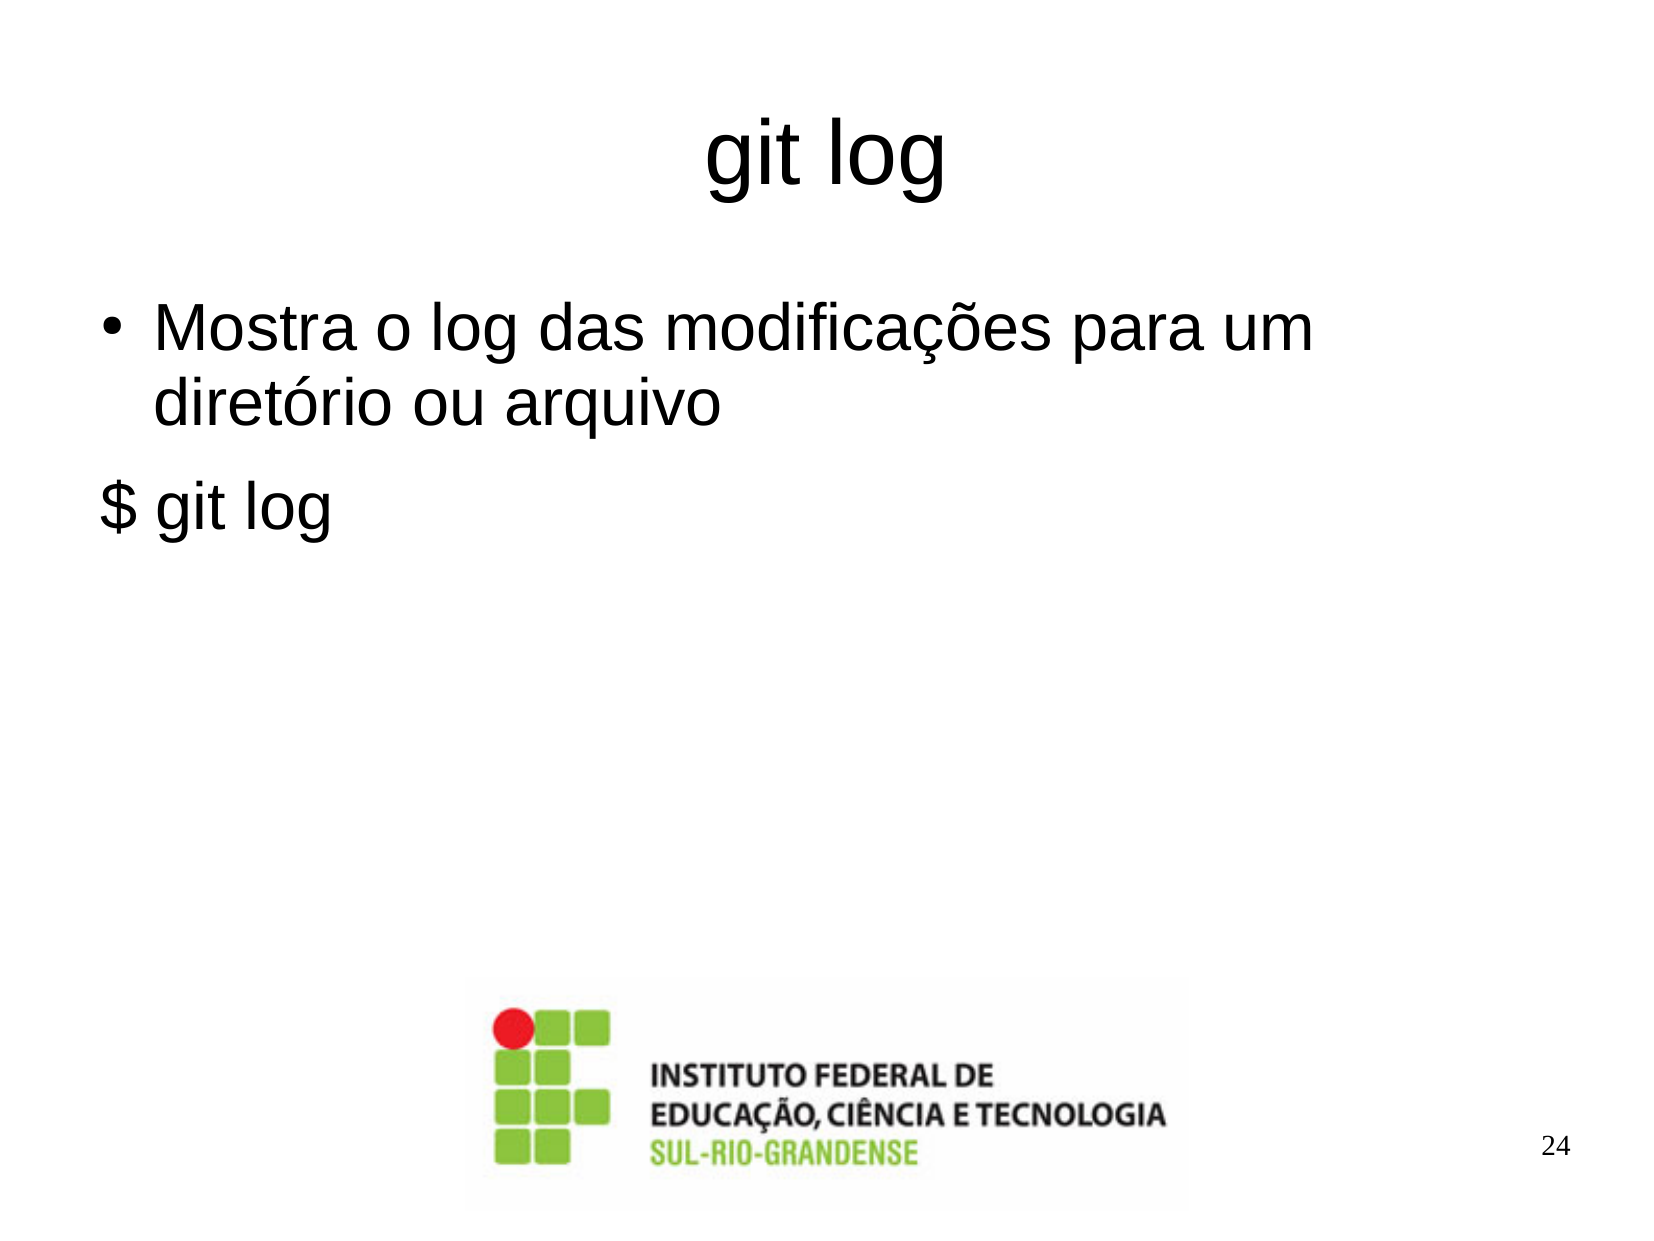

# git log
Mostra o log das modificações para um diretório ou arquivo
$ git log
24